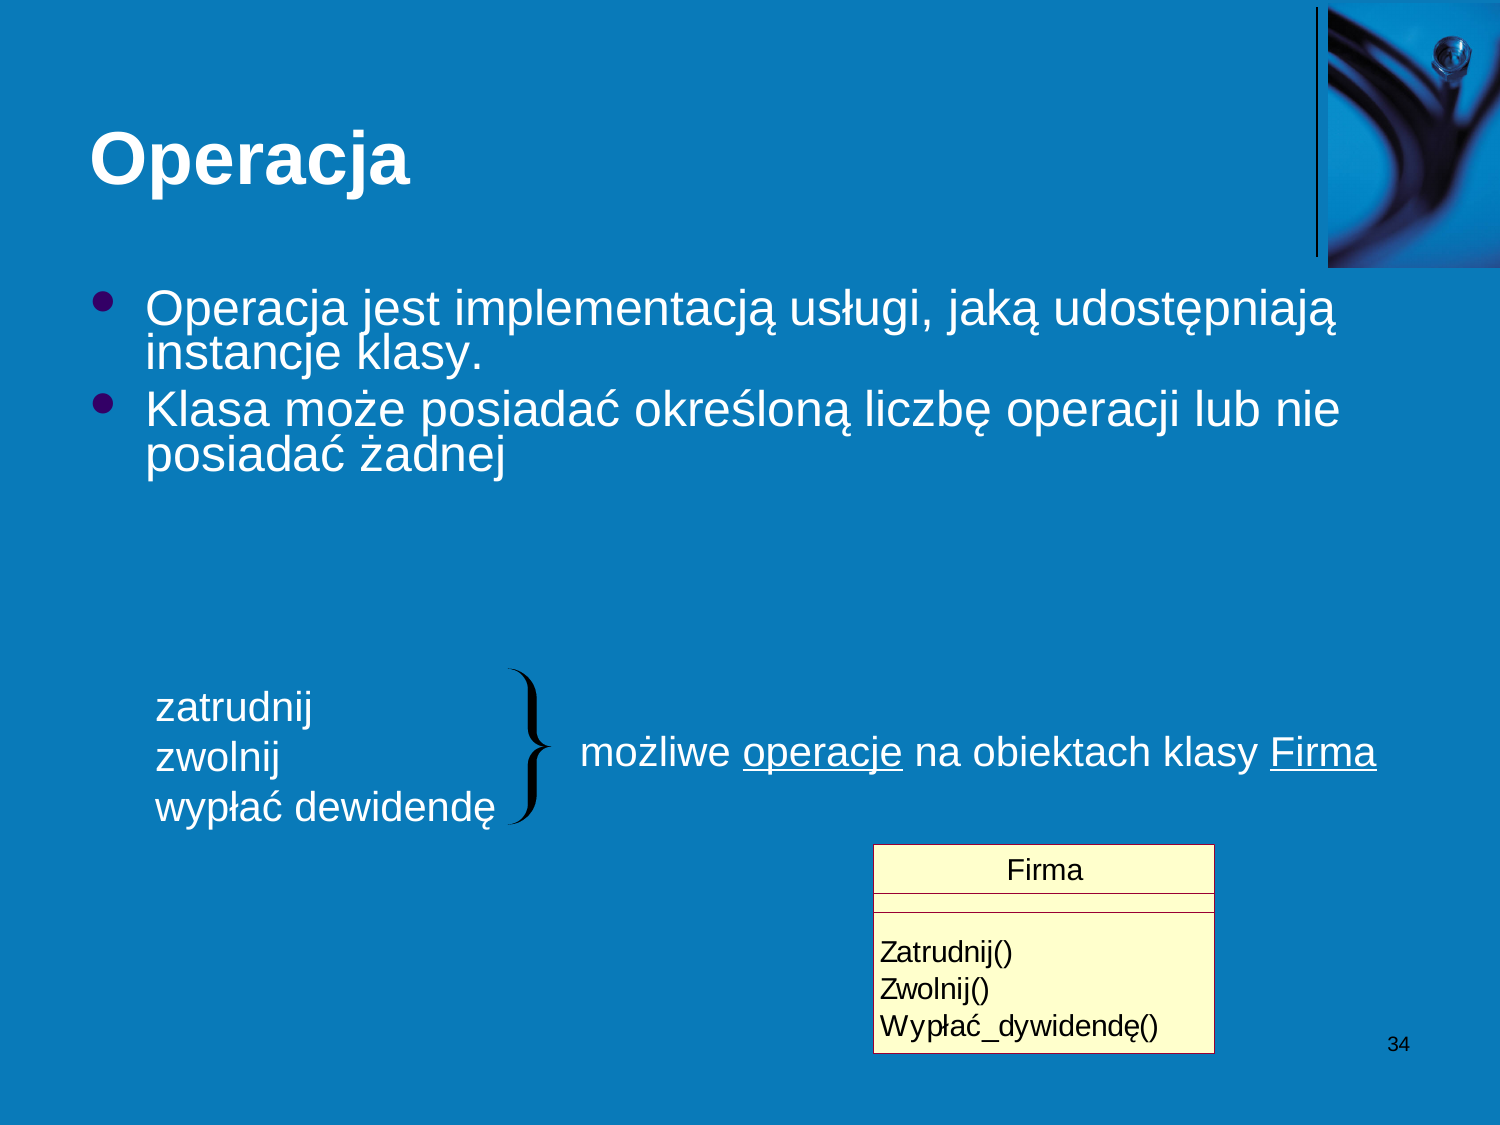

# Operacja
Operacja jest implementacją usługi, jaką udostępniają instancje klasy.
Klasa może posiadać określoną liczbę operacji lub nie posiadać żadnej
zatrudnij
zwolnij
wypłać dewidendę
możliwe operacje na obiektach klasy Firma
34